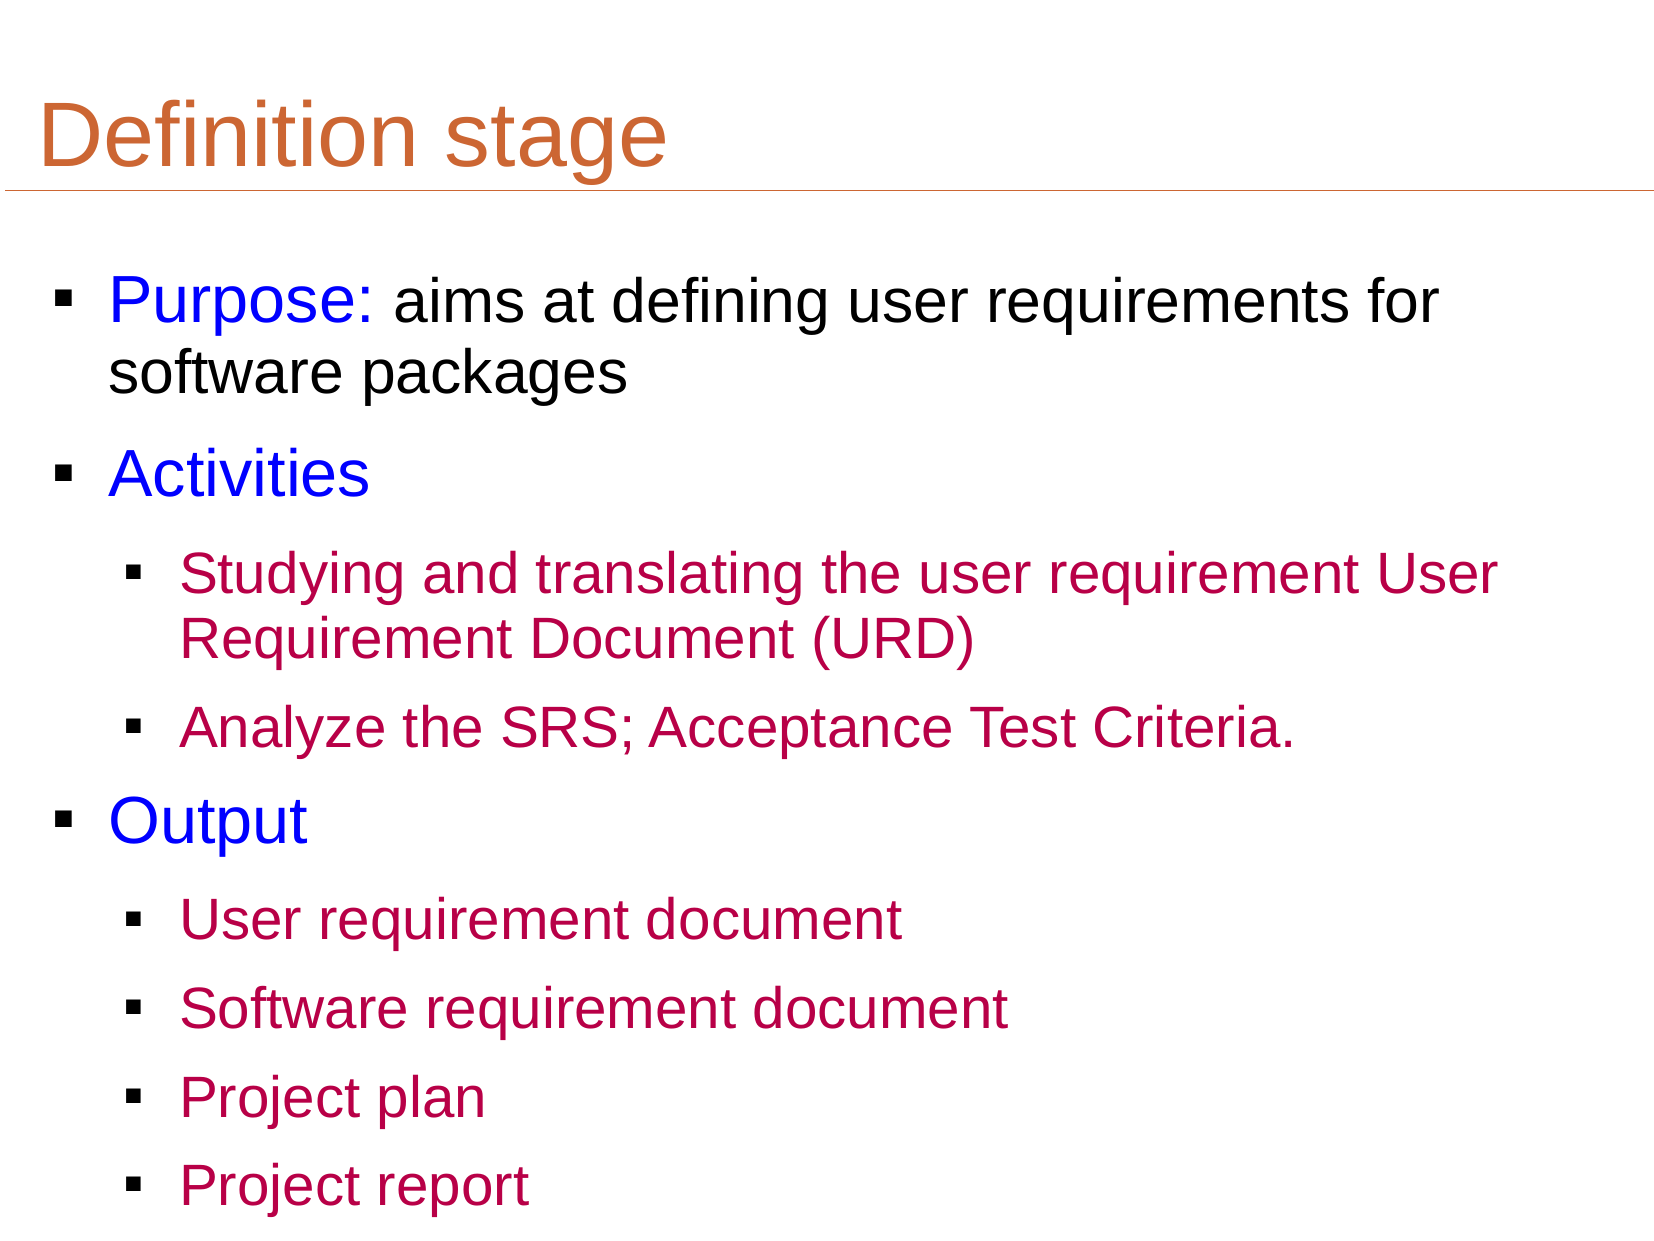

# Definition stage
Purpose: aims at defining user requirements for software packages
Activities
Studying and translating the user requirement User Requirement Document (URD)
Analyze the SRS; Acceptance Test Criteria.
Output
User requirement document
Software requirement document
Project plan
Project report